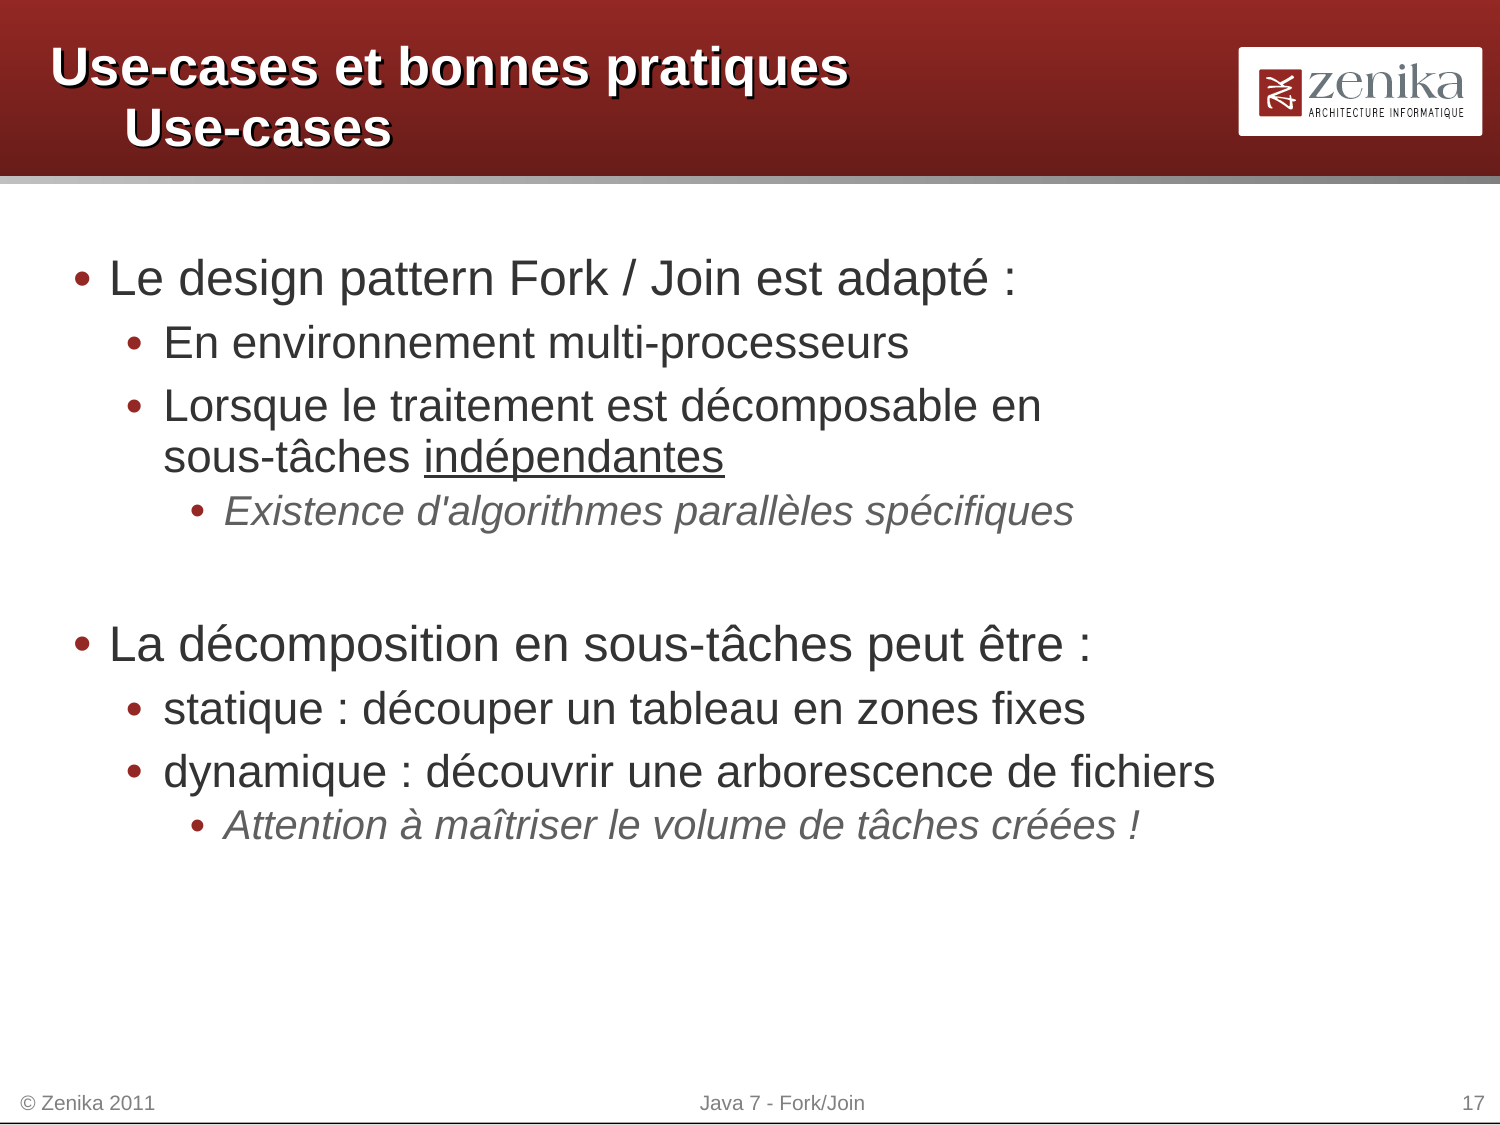

# Use-cases et bonnes pratiques Use-cases
Le design pattern Fork / Join est adapté :
En environnement multi-processeurs
Lorsque le traitement est décomposable en
sous-tâches indépendantes
Existence d'algorithmes parallèles spécifiques
La décomposition en sous-tâches peut être :
statique : découper un tableau en zones fixes
dynamique : découvrir une arborescence de fichiers
Attention à maîtriser le volume de tâches créées !